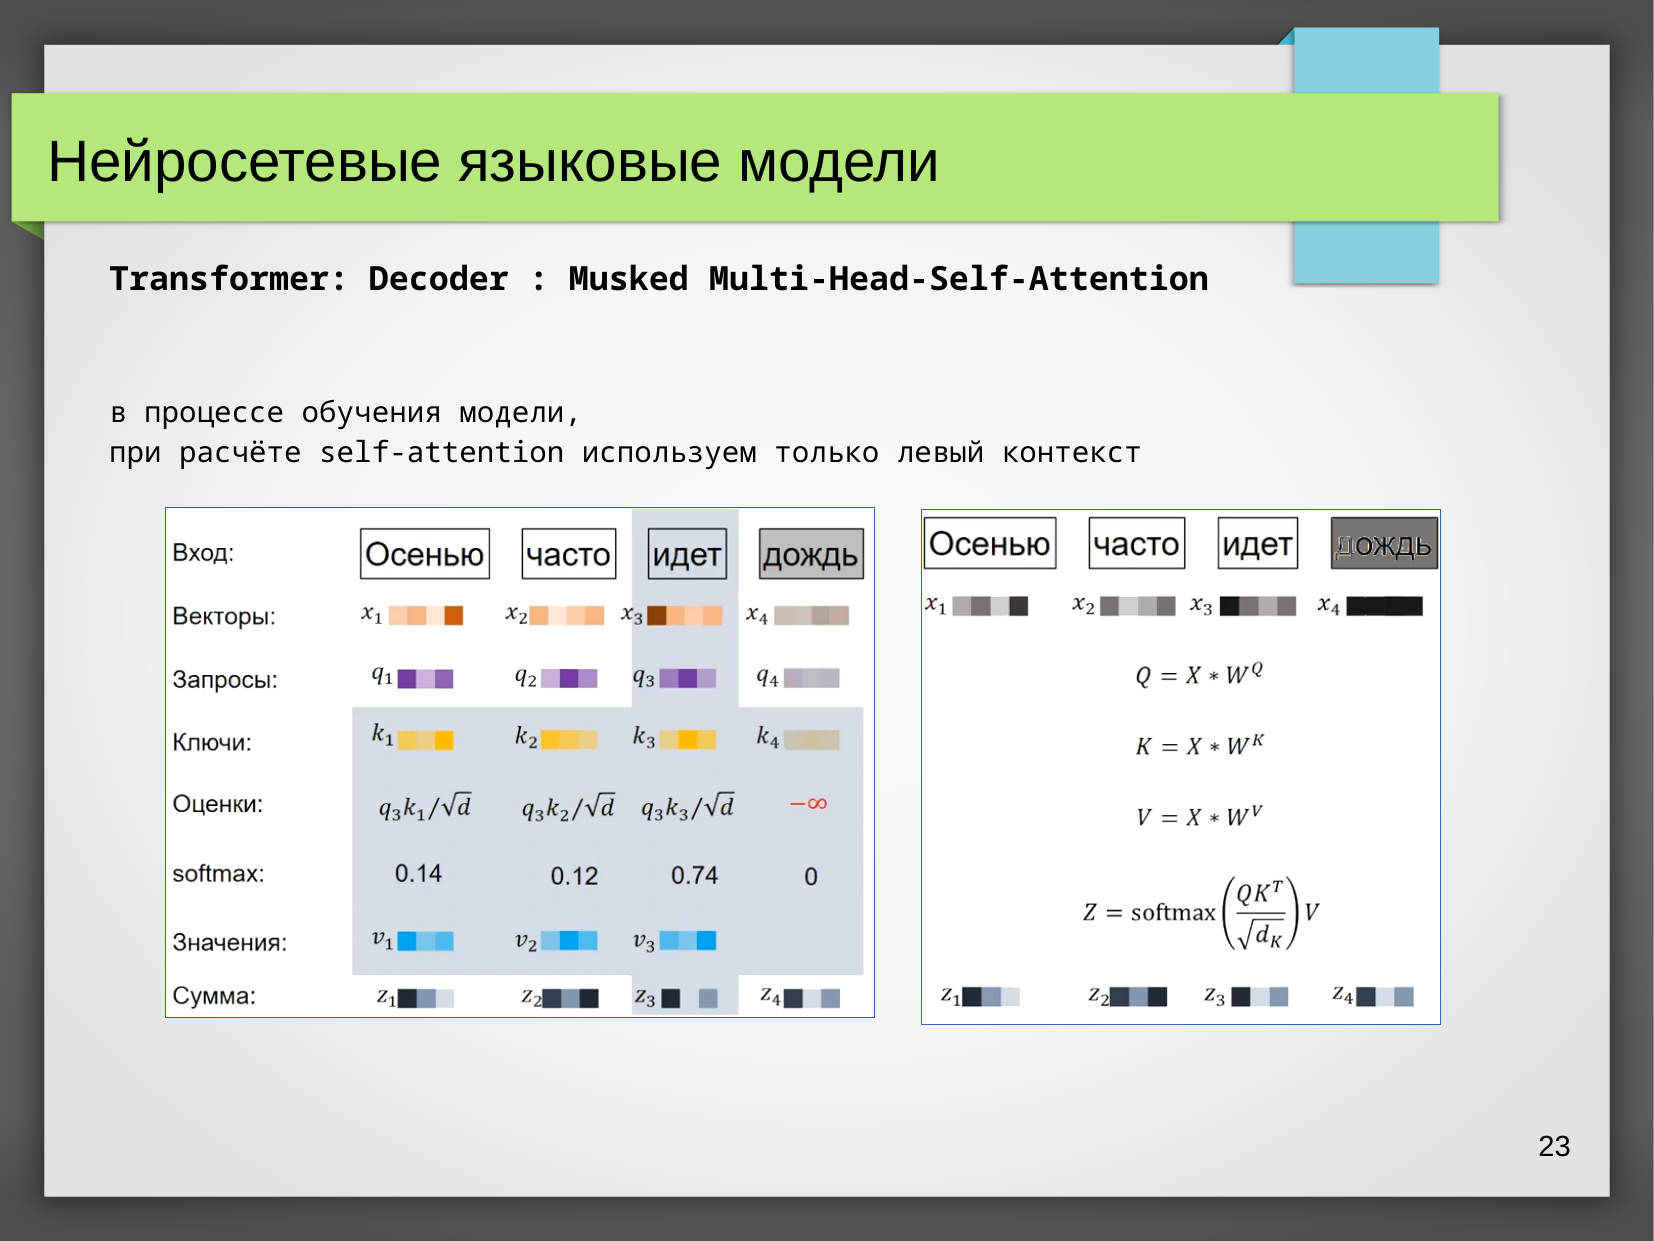

# Нейросетевые языковые модели
Transformer: Decoder : Musked Multi-Head-Self-Attention
в процессе обучения модели,
при расчёте self-attention используем только левый контекст
23